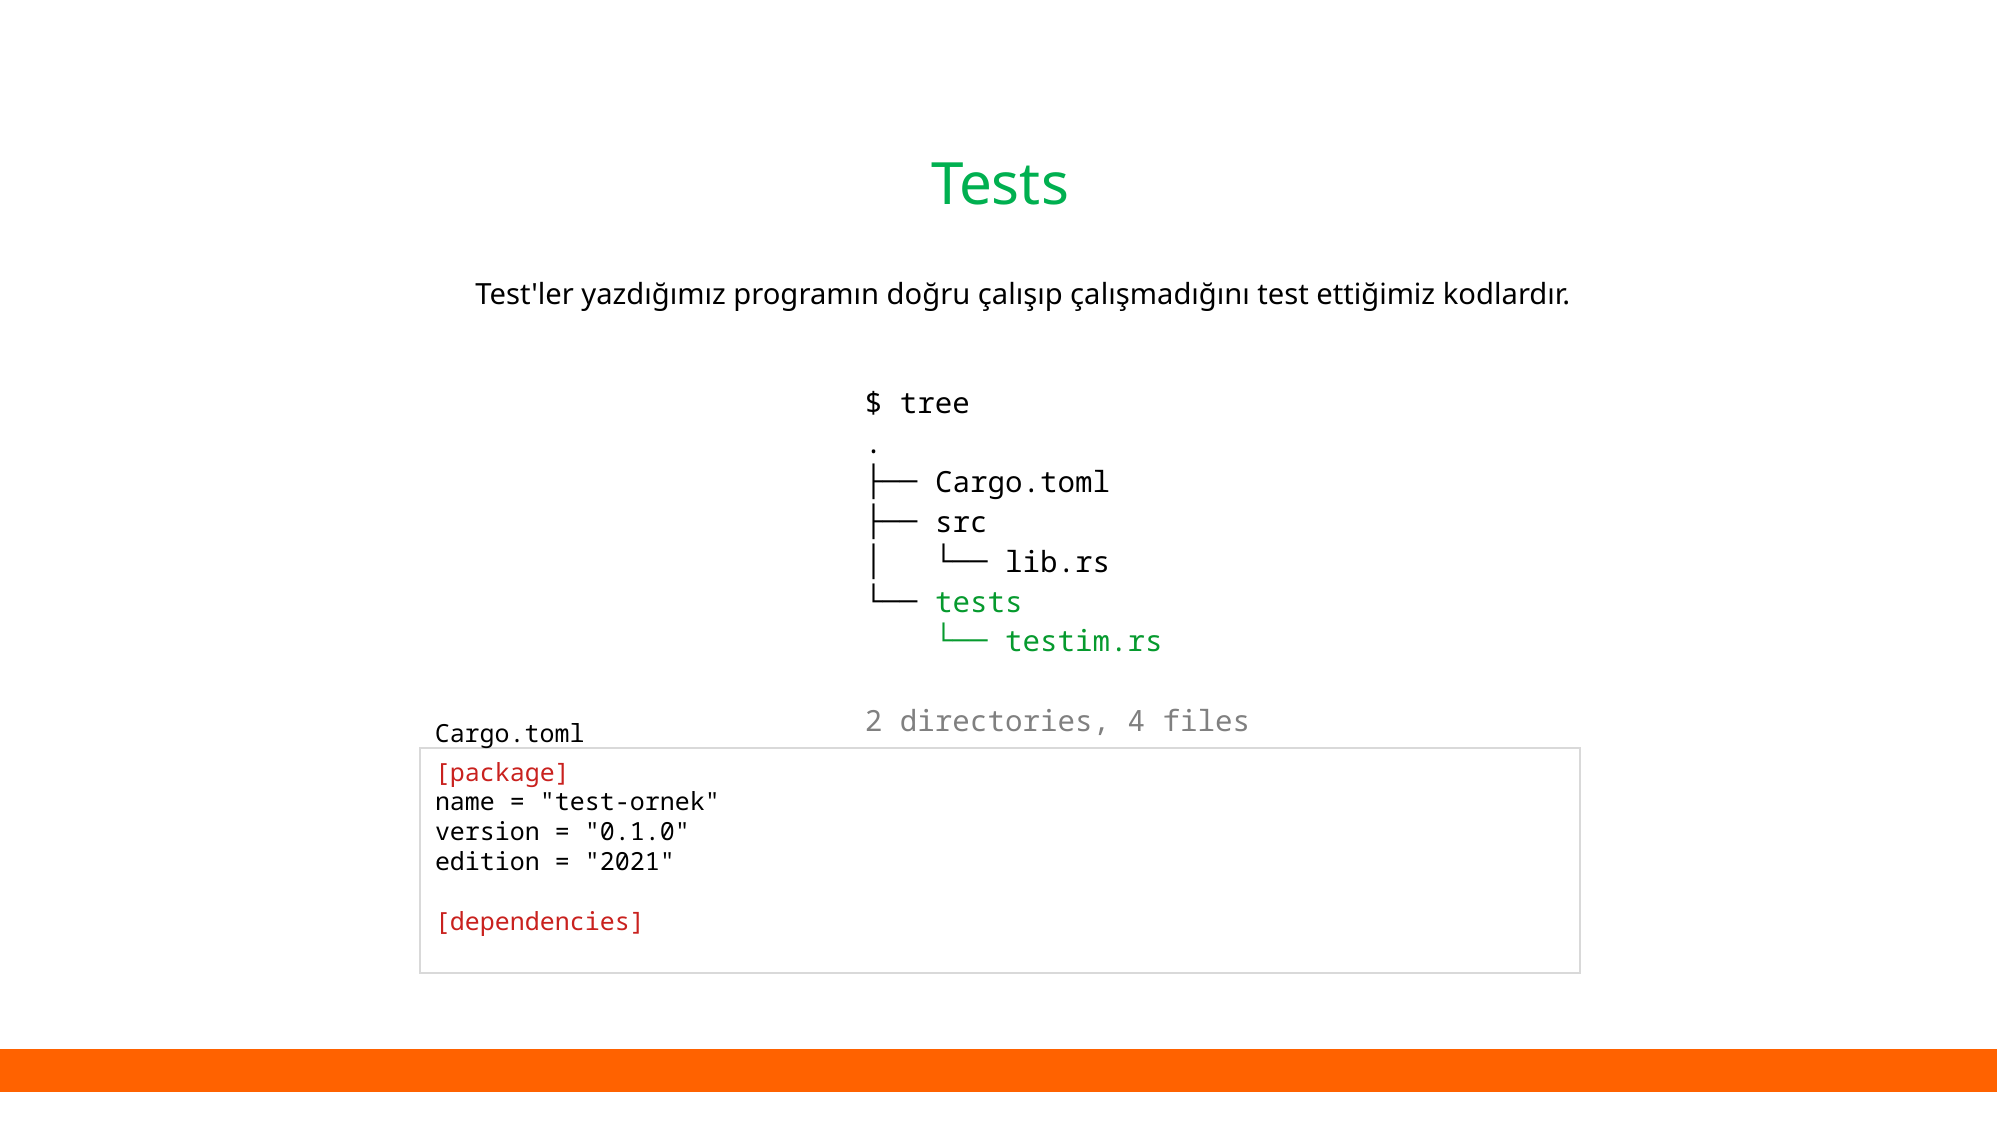

# Tests
Test'ler yazdığımız programın doğru çalışıp çalışmadığını test ettiğimiz kodlardır.
$ tree
.
├── Cargo.toml
├── src
│ └── lib.rs
└── tests
 └── testim.rs
2 directories, 4 files
Cargo.toml
[package]
name = "test-ornek"
version = "0.1.0"
edition = "2021"
[dependencies]